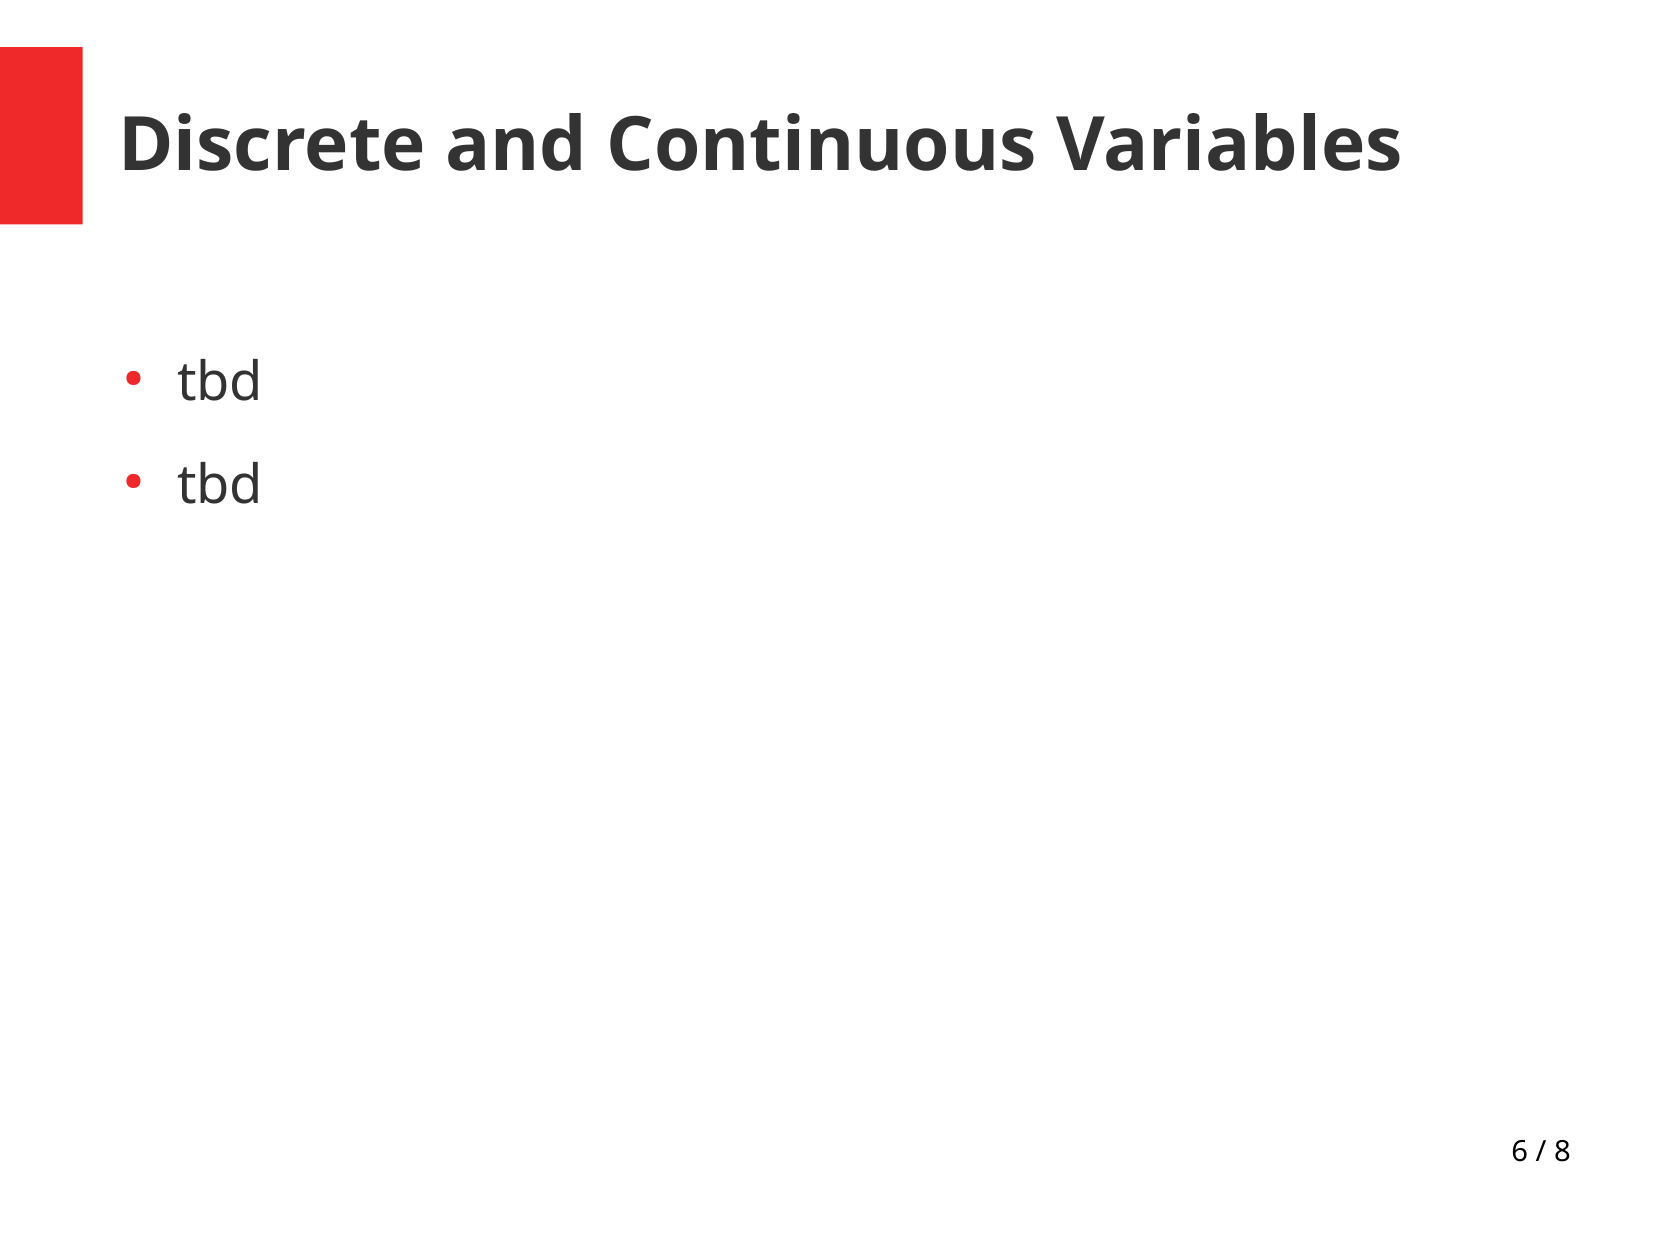

# Discrete and Continuous Variables
tbd
tbd
CBS President holding a terminal
2 terminals and my left hand
6